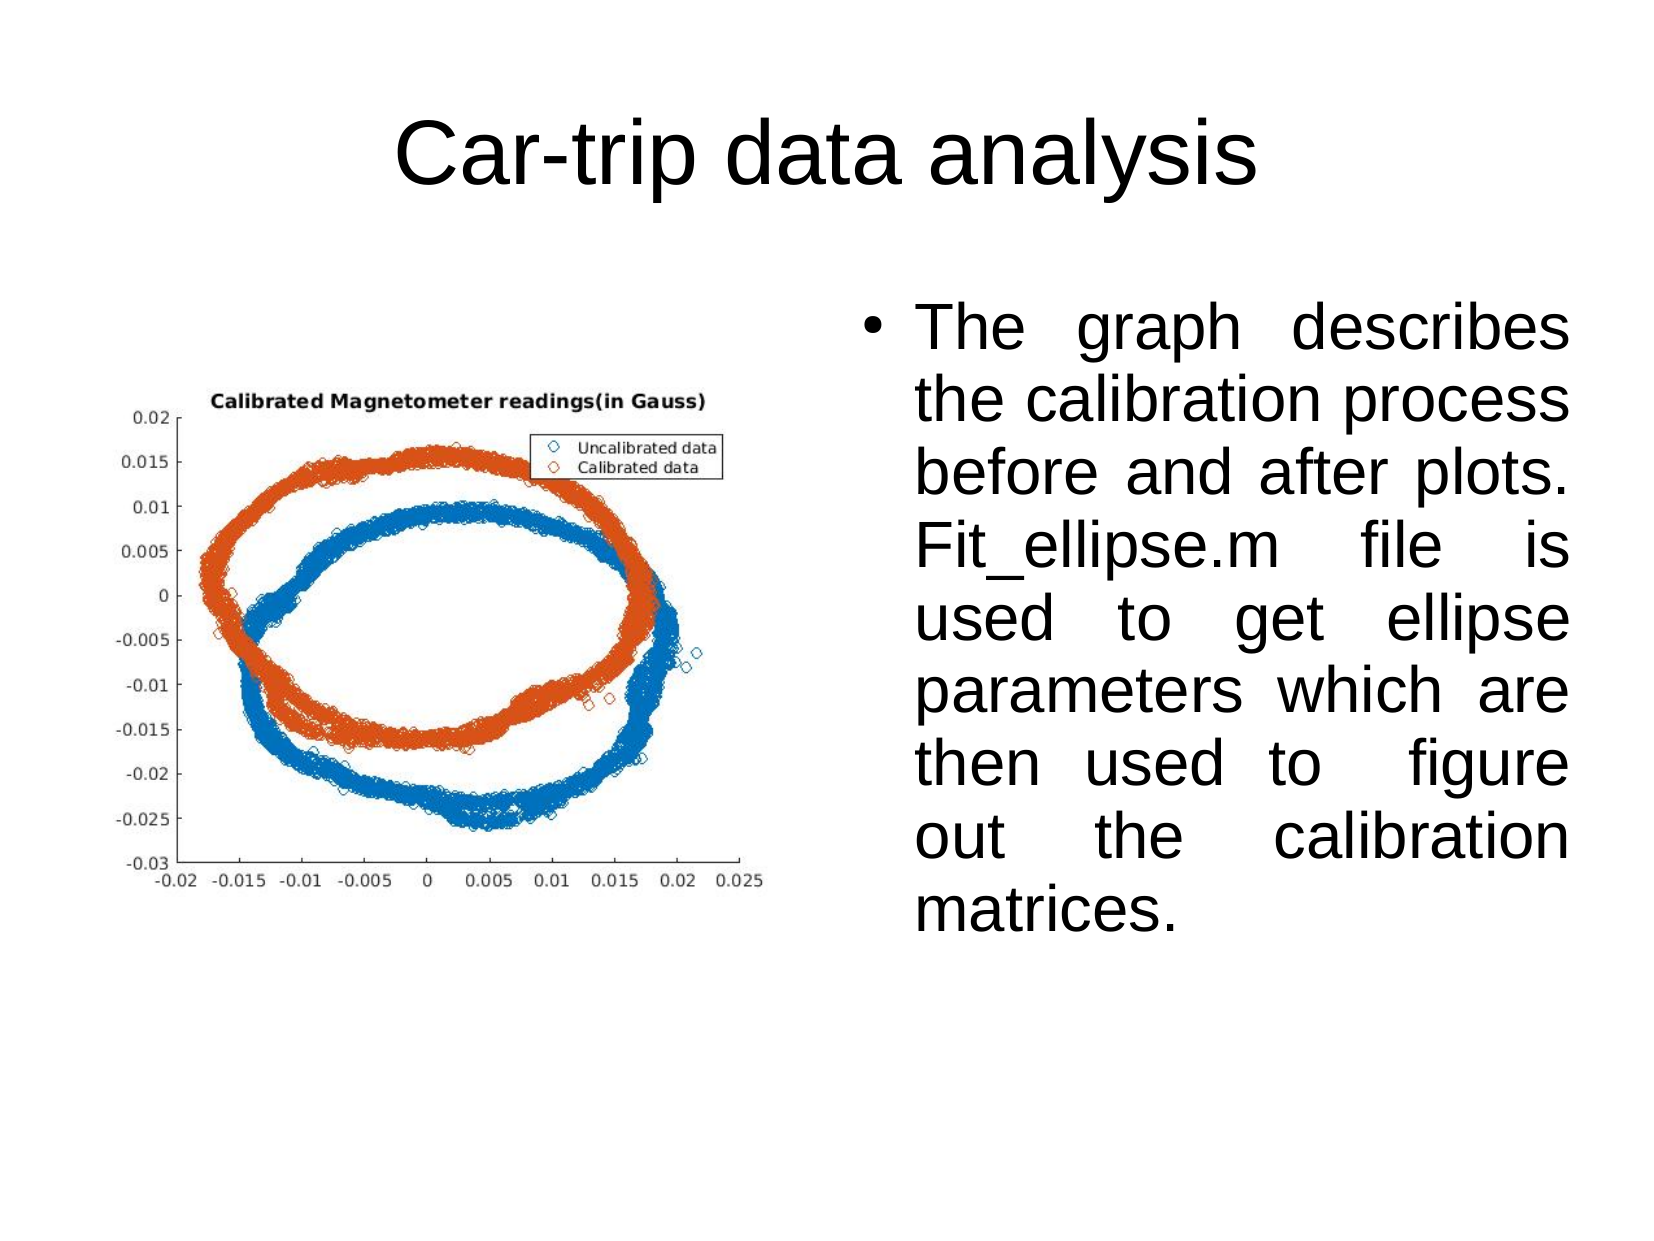

# Car-trip data analysis
The graph describes the calibration process before and after plots. Fit_ellipse.m file is used to get ellipse parameters which are then used to figure out the calibration matrices.